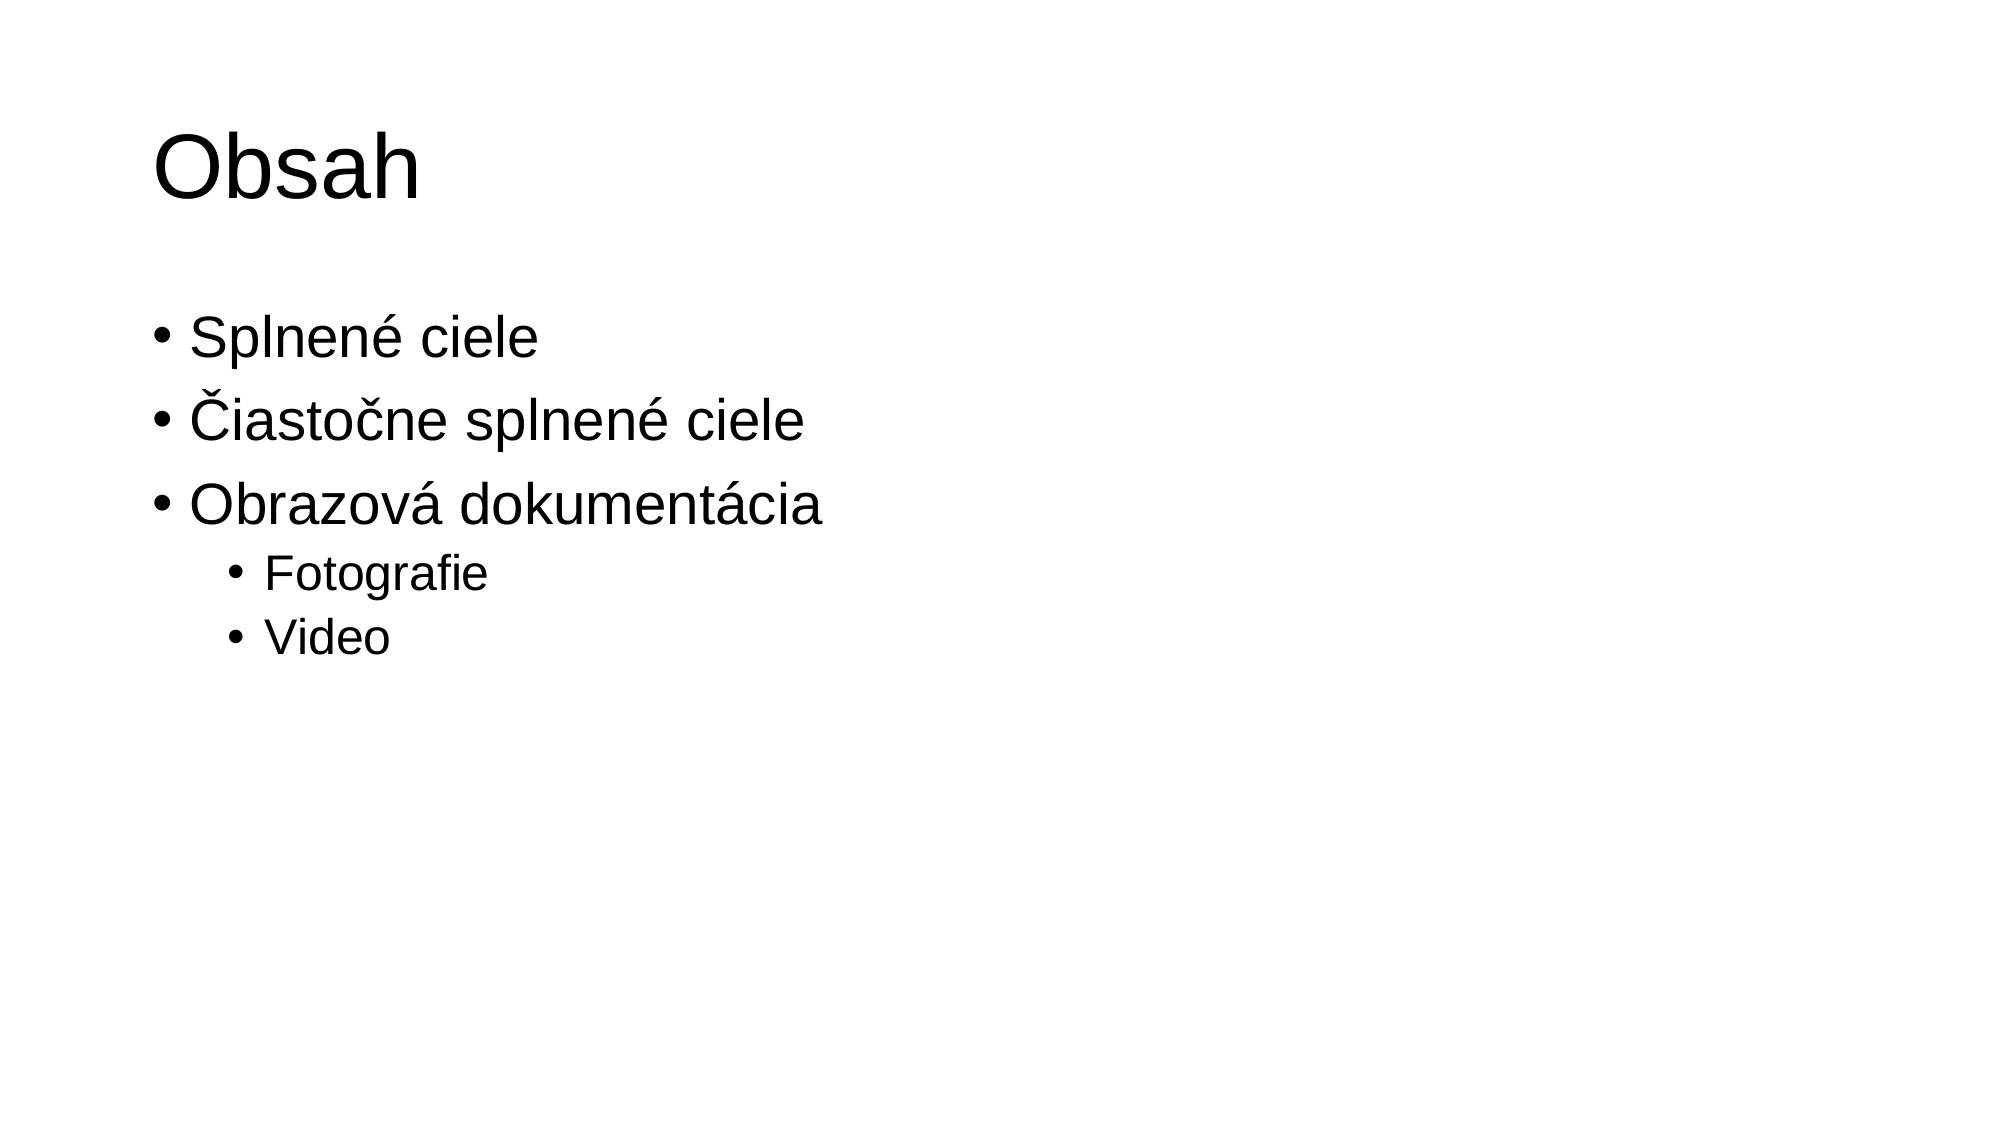

# Obsah
Splnené ciele
Čiastočne splnené ciele
Obrazová dokumentácia
Fotografie
Video